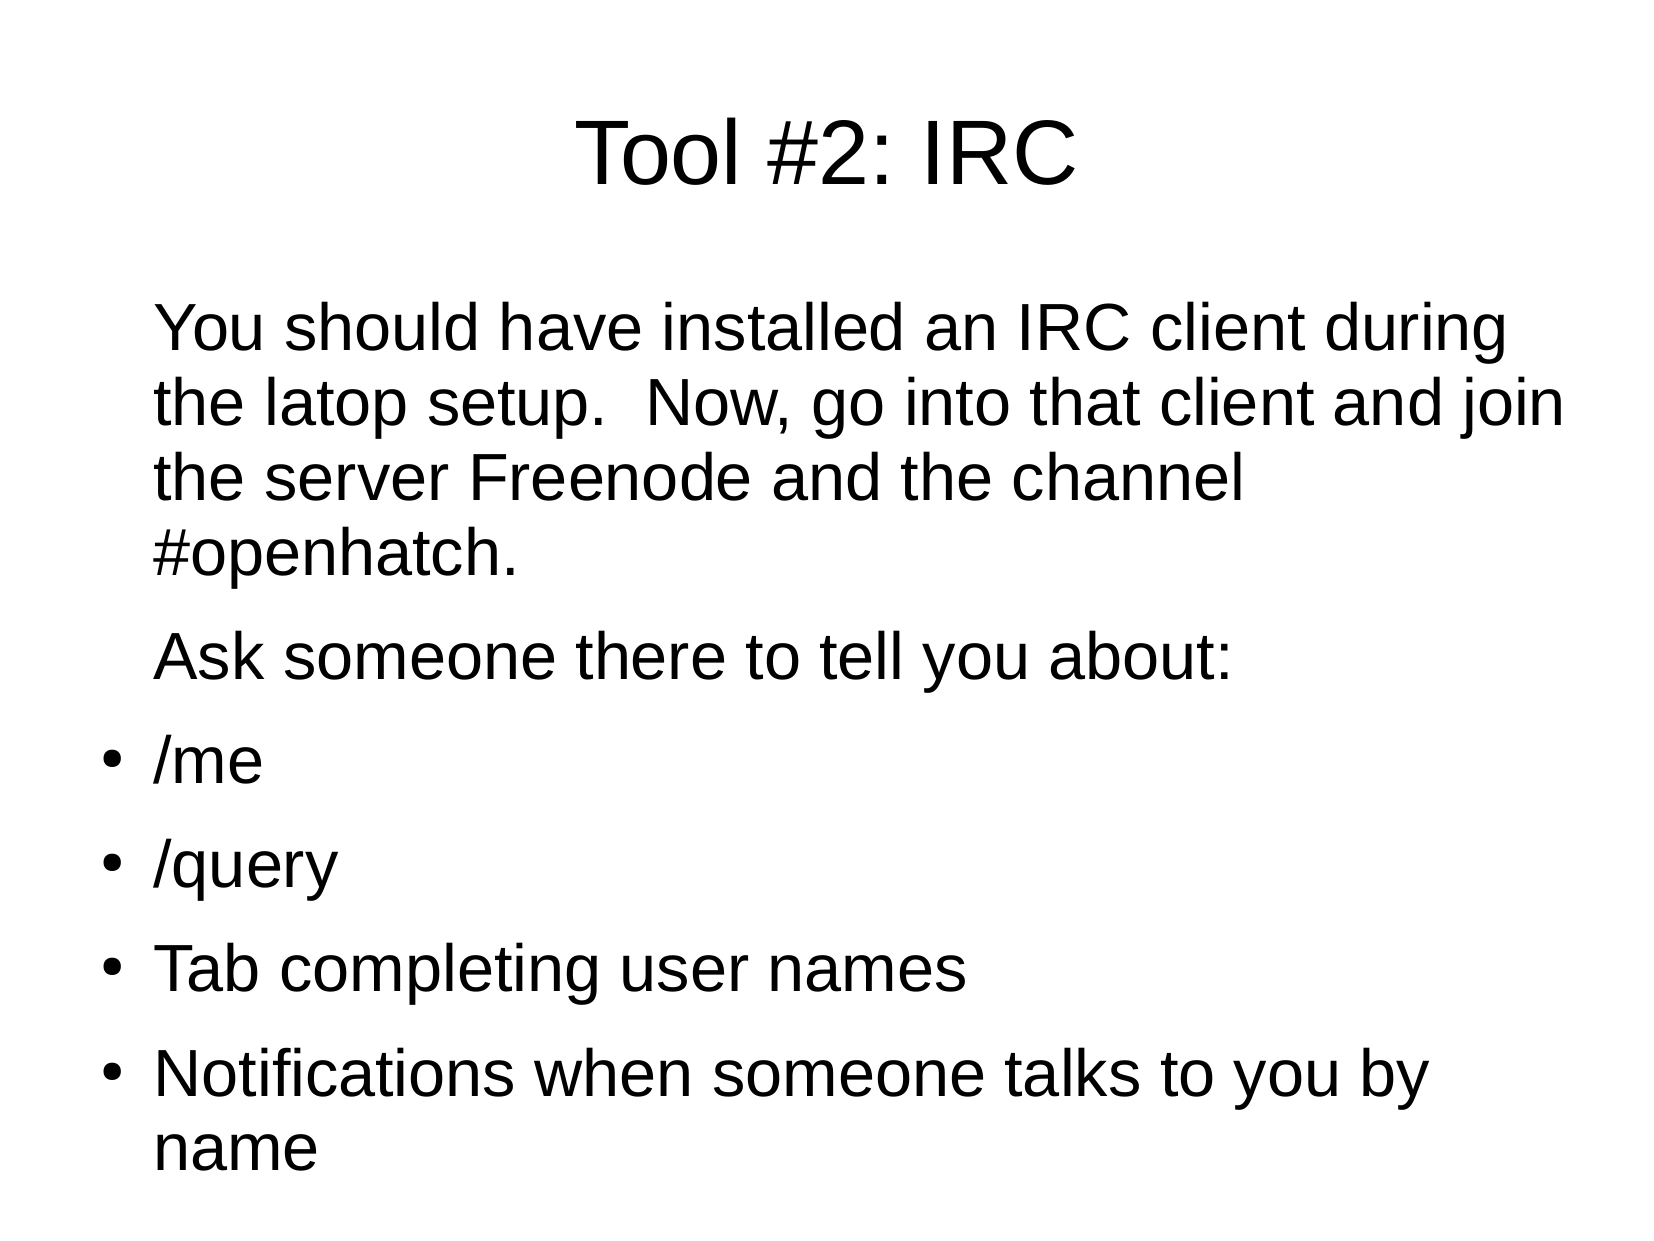

# Tool #2: IRC
You should have installed an IRC client during the latop setup. Now, go into that client and join the server Freenode and the channel #openhatch.
Ask someone there to tell you about:
/me
/query
Tab completing user names
Notifications when someone talks to you by name